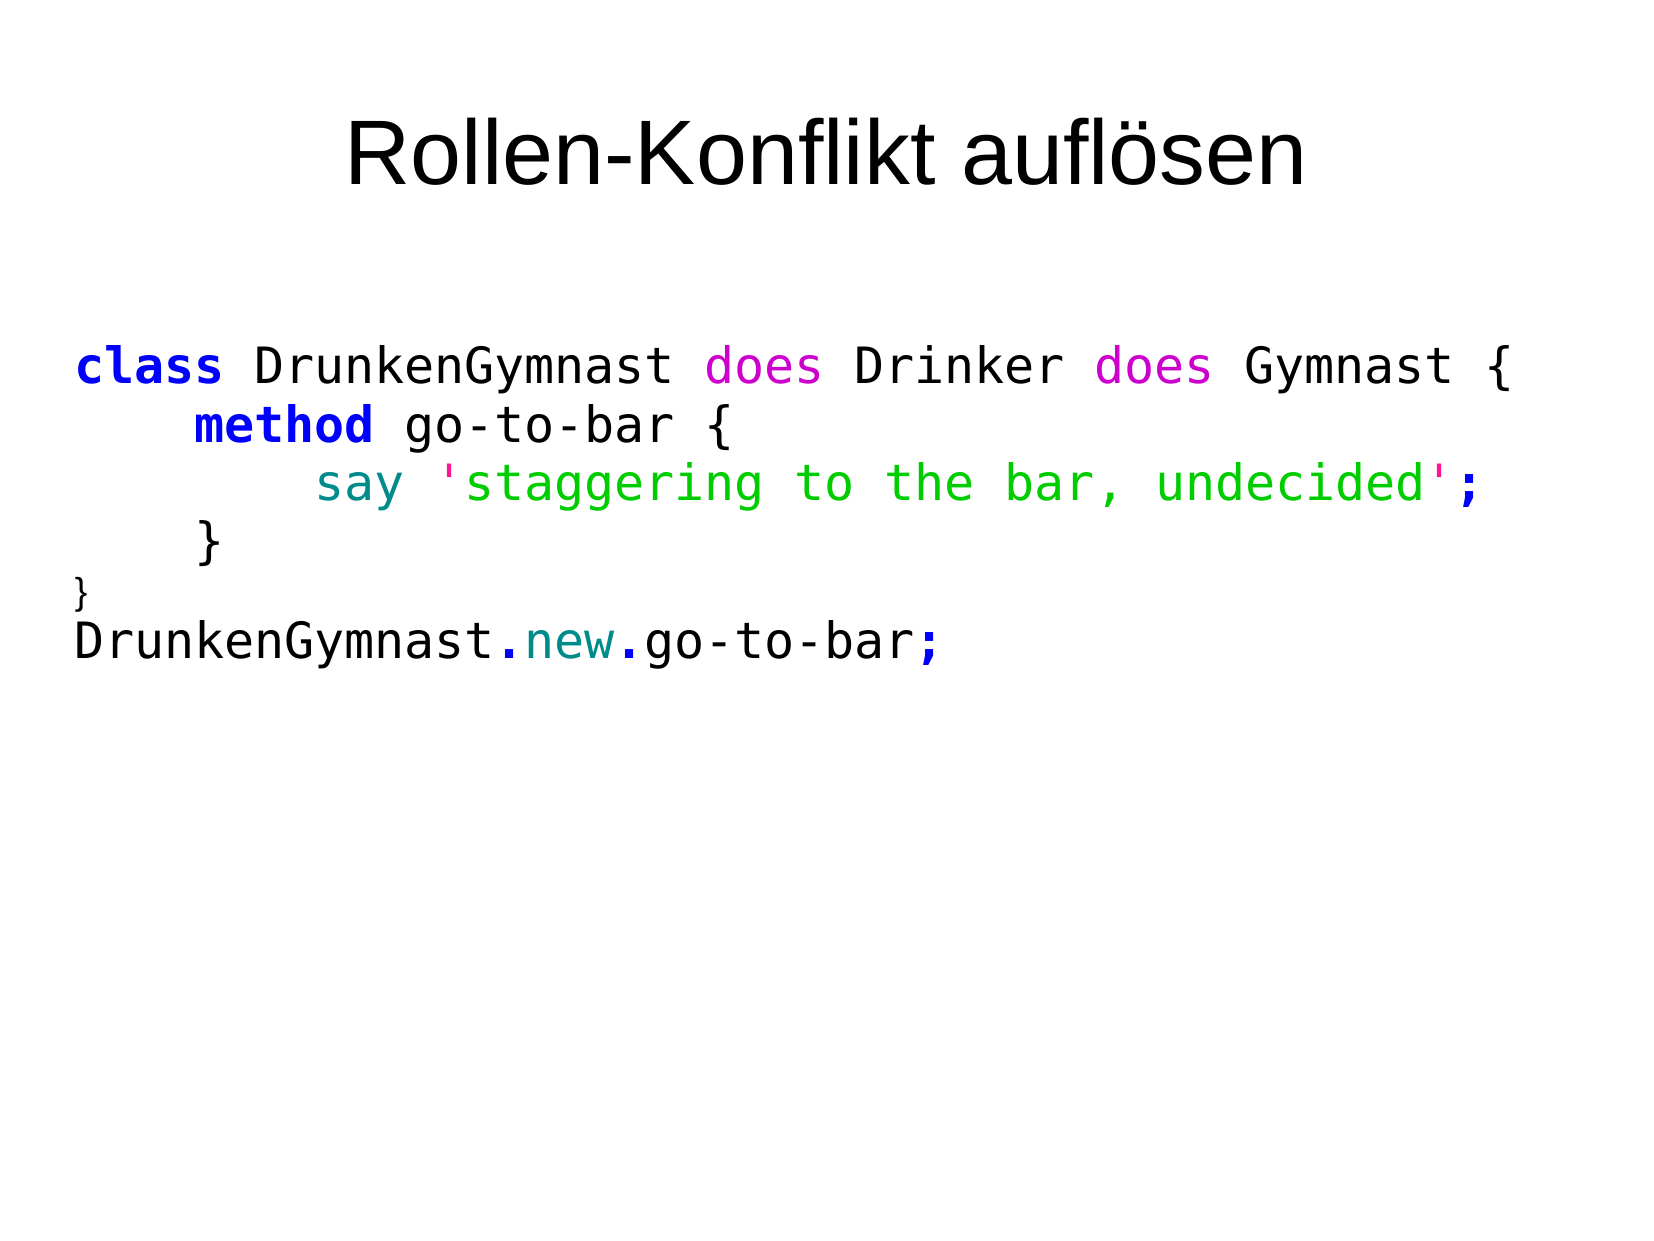

# Rollen-Konflikt auflösen
class DrunkenGymnast does Drinker does Gymnast {
 method go-to-bar {
 say 'staggering to the bar, undecided';
 }
}
DrunkenGymnast.new.go-to-bar;